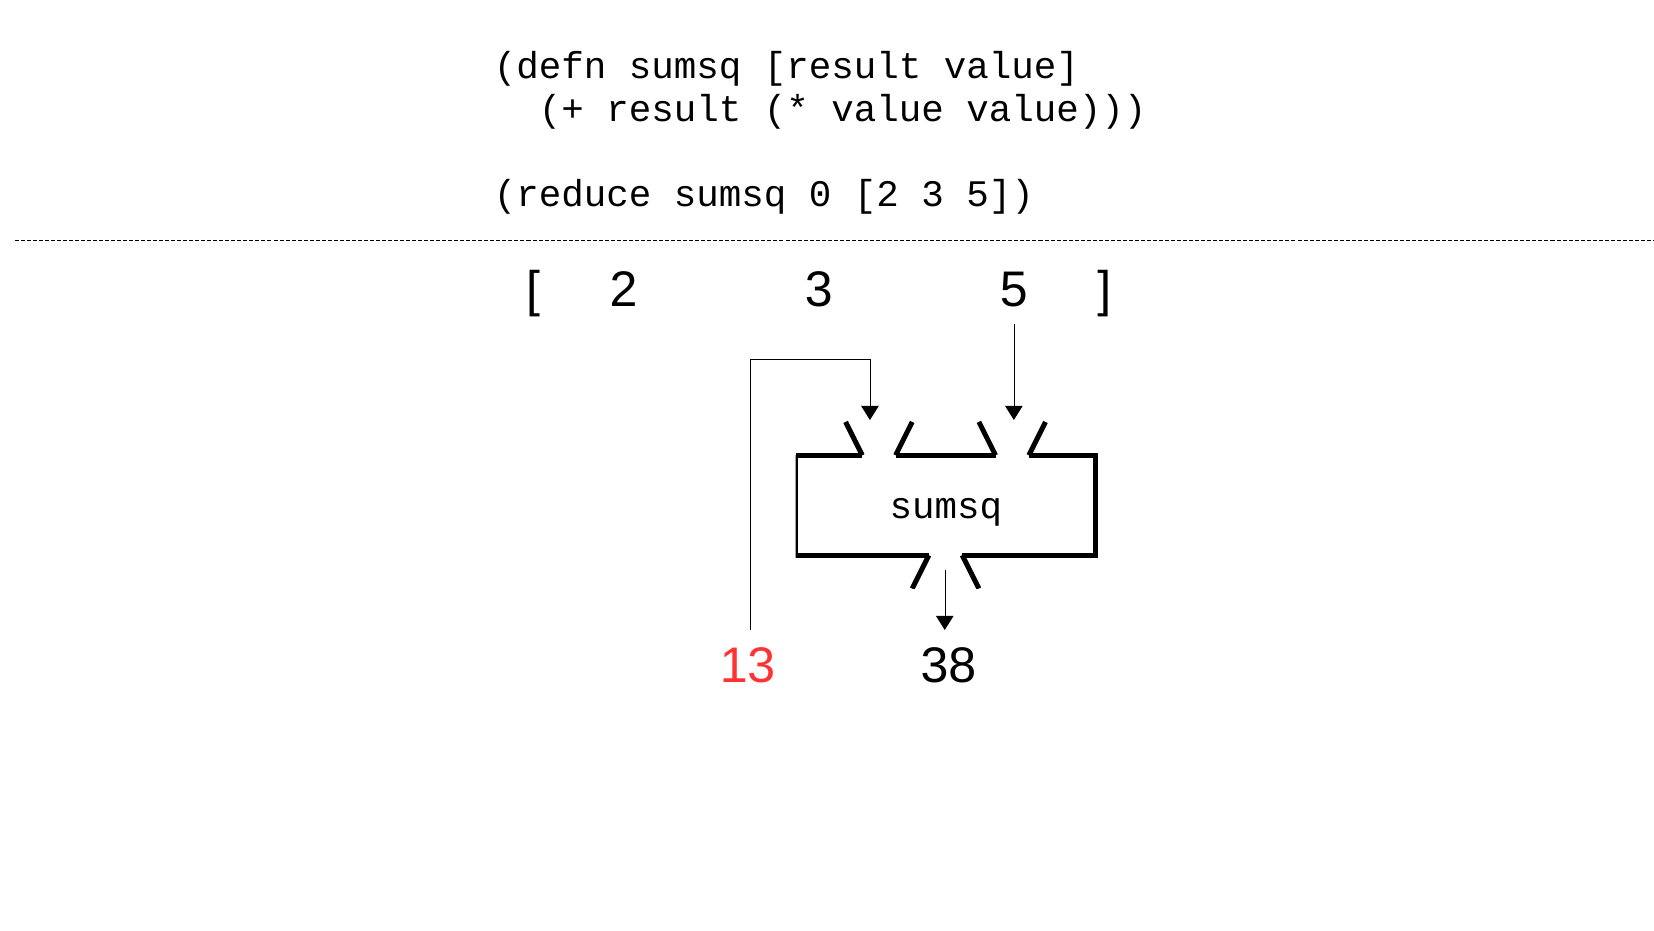

(defn sumsq [result value]
 (+ result (* value value)))
(reduce sumsq 0 [2 3 5])
[ 2 3 5 ]
sumsq
13
38